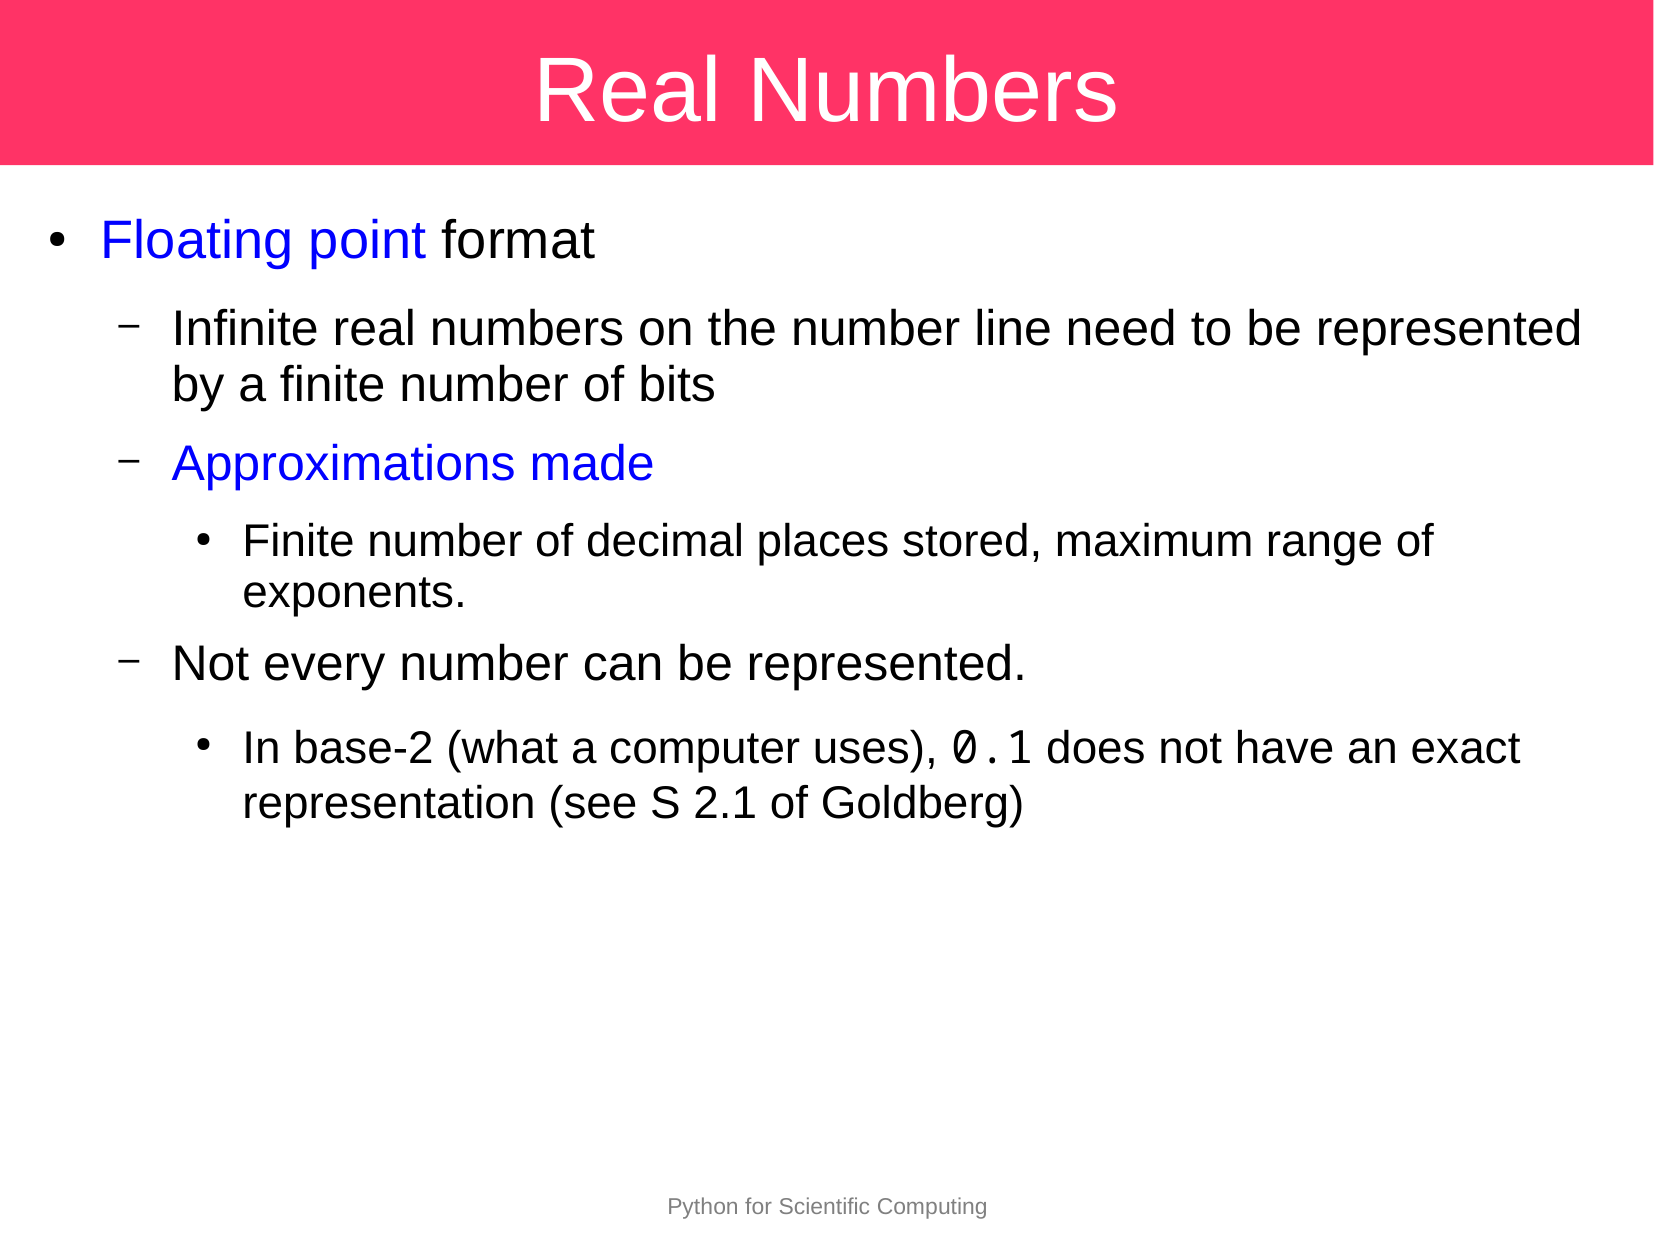

# Real Numbers
Floating point format
Infinite real numbers on the number line need to be represented by a finite number of bits
Approximations made
Finite number of decimal places stored, maximum range of exponents.
Not every number can be represented.
In base-2 (what a computer uses), 0.1 does not have an exact representation (see S 2.1 of Goldberg)